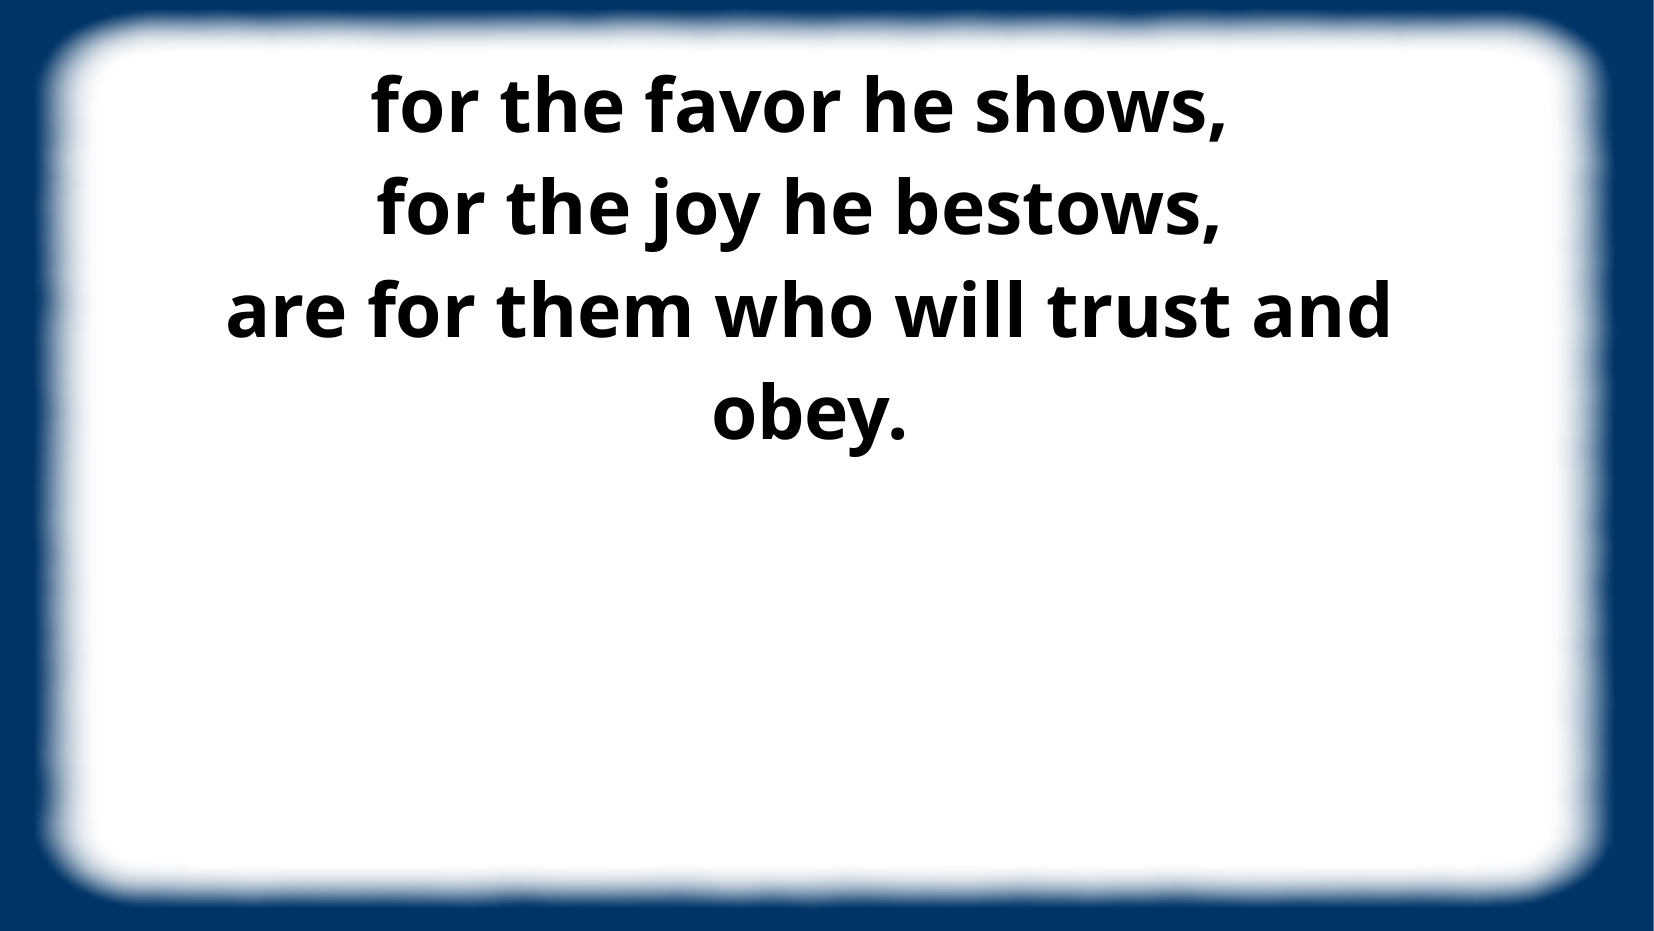

for the favor he shows,
for the joy he bestows,
are for them who will trust and obey.